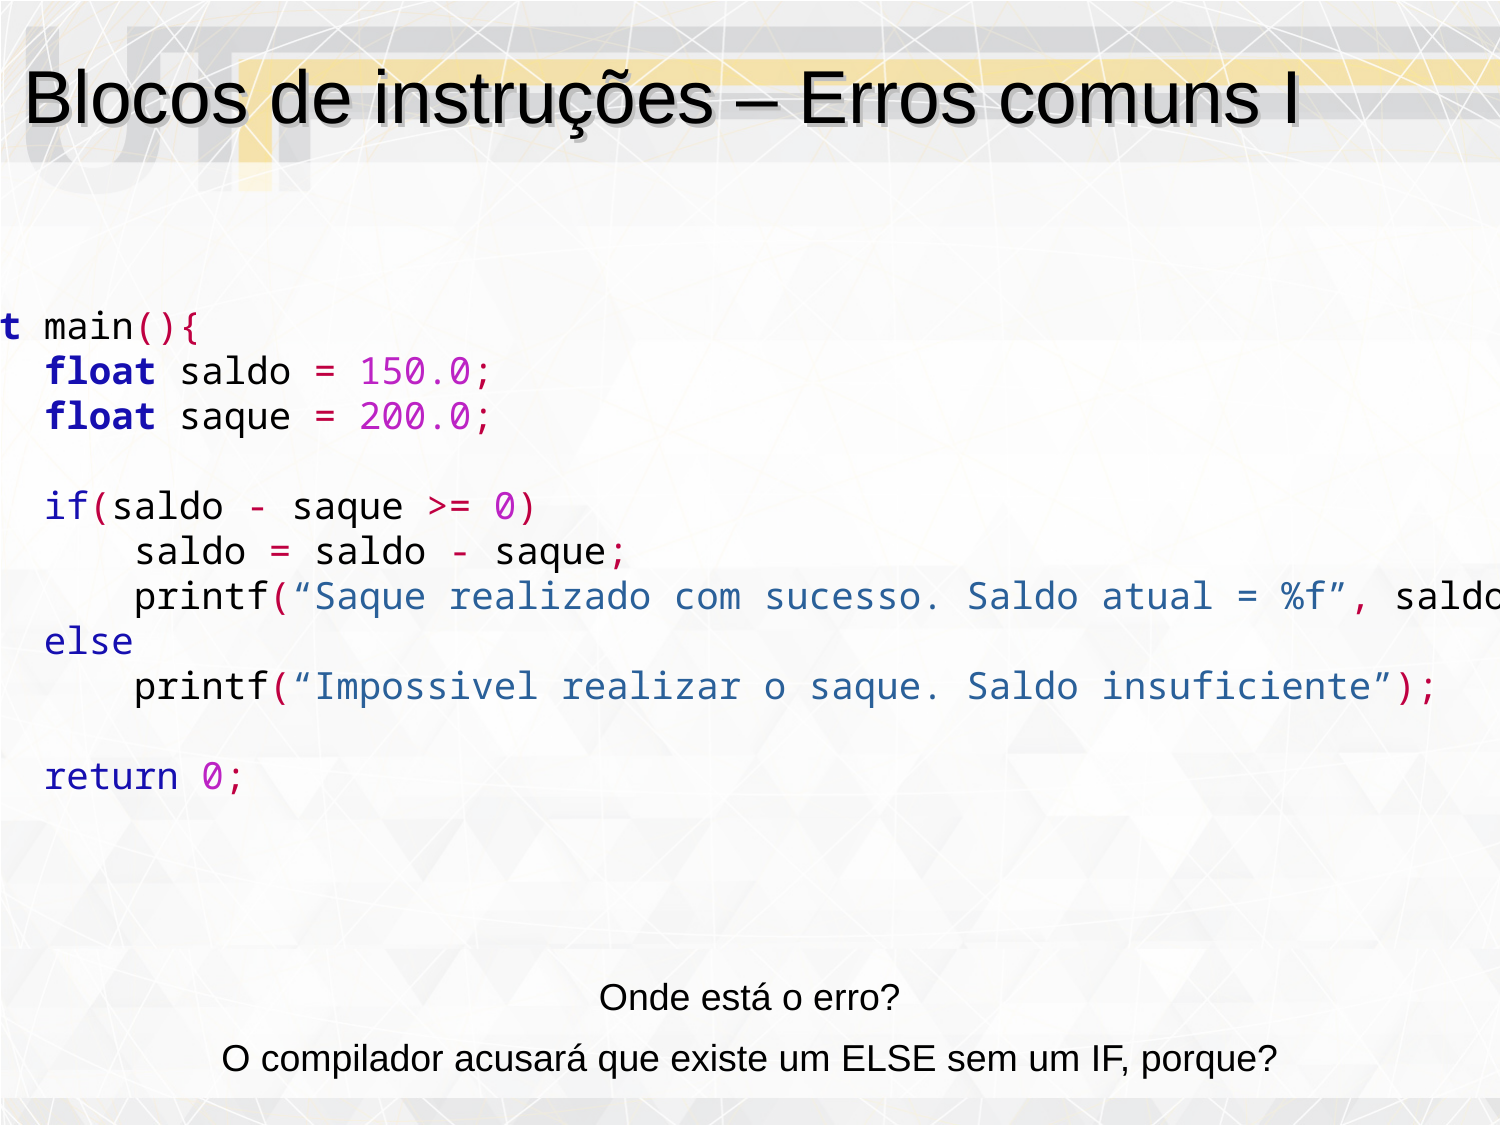

# Blocos de instruções – Erros comuns I
int main(){
 float saldo = 150.0;
 float saque = 200.0;
 if(saldo - saque >= 0)
 saldo = saldo - saque;
 printf(“Saque realizado com sucesso. Saldo atual = %f”, saldo);
 else
 printf(“Impossivel realizar o saque. Saldo insuficiente”);
 return 0;
}
Onde está o erro?
O compilador acusará que existe um ELSE sem um IF, porque?